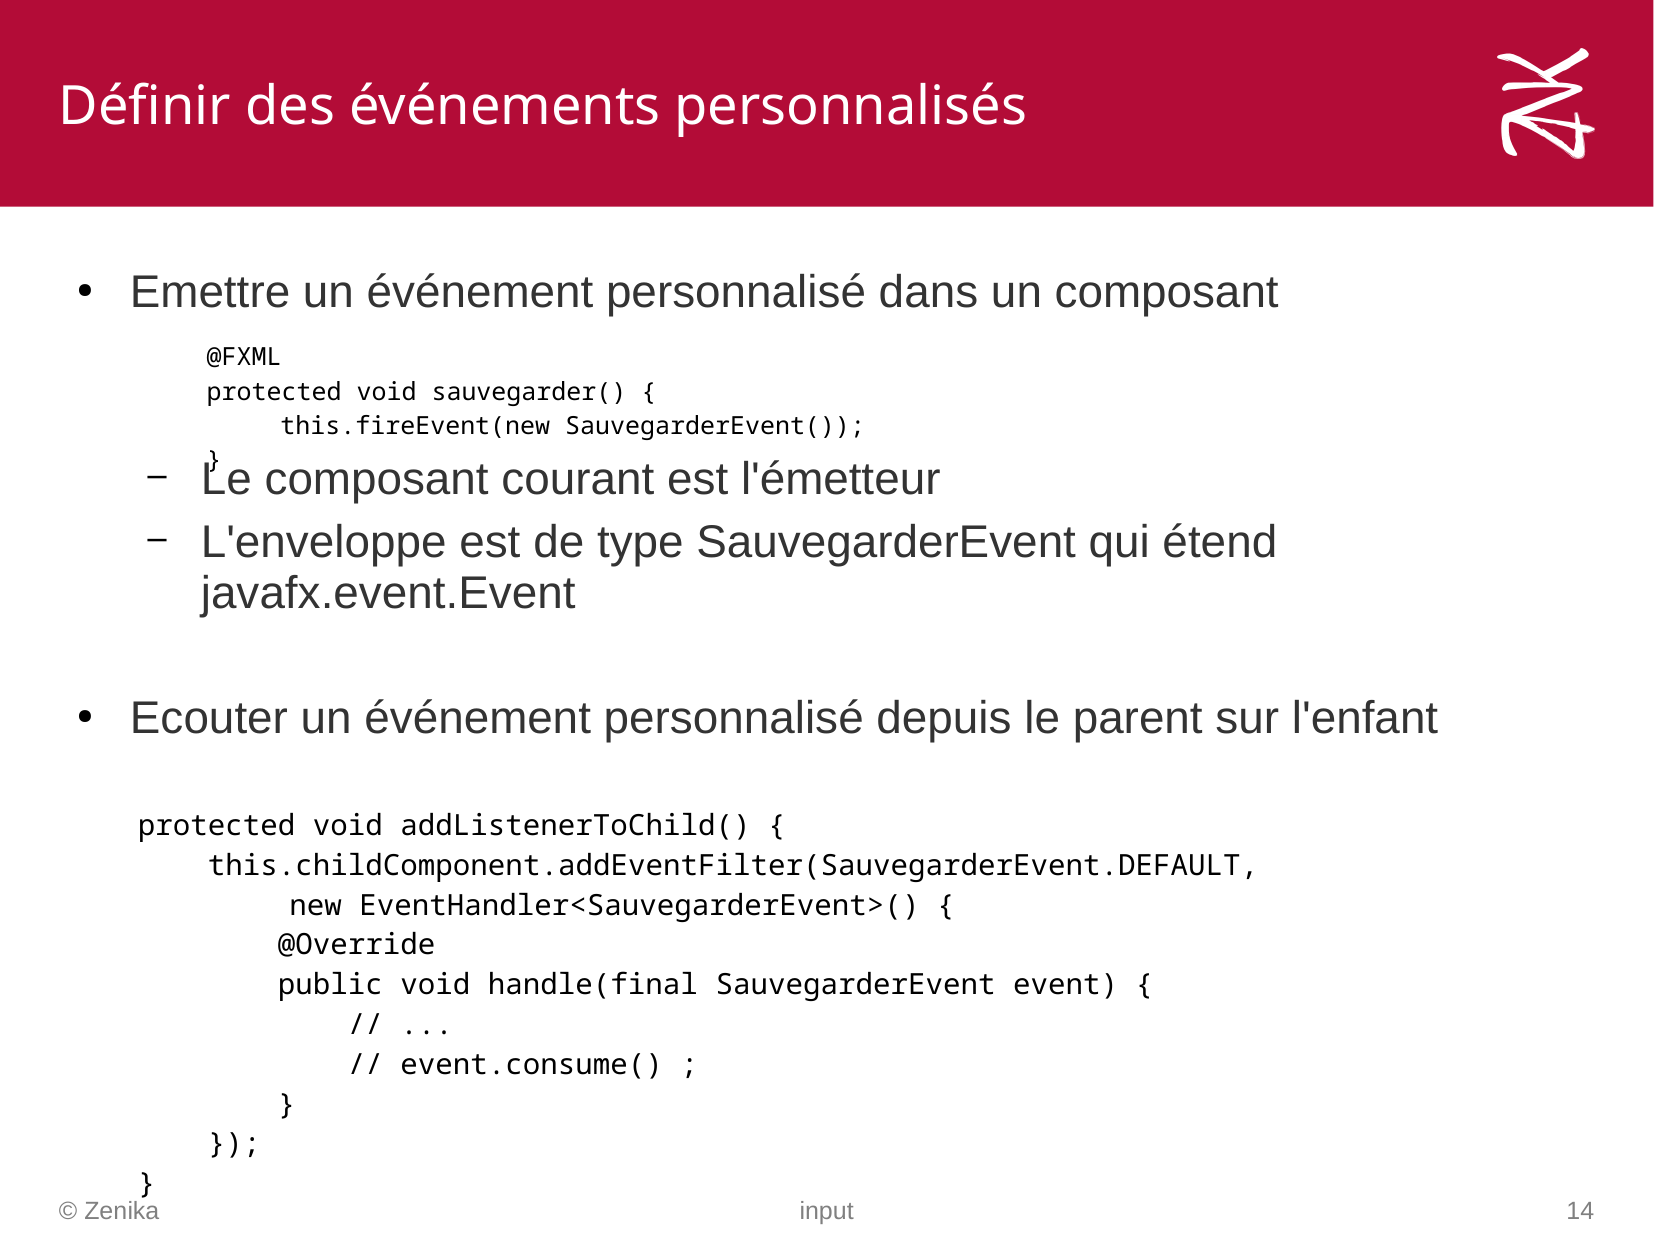

# Définir des événements personnalisés
Emettre un événement personnalisé dans un composant
Le composant courant est l'émetteur
L'enveloppe est de type SauvegarderEvent qui étend javafx.event.Event
Ecouter un événement personnalisé depuis le parent sur l'enfant
	@FXML
	protected void sauvegarder() {
		this.fireEvent(new SauvegarderEvent());
	}
 protected void addListenerToChild() {
 this.childComponent.addEventFilter(SauvegarderEvent.DEFAULT,
			new EventHandler<SauvegarderEvent>() {
 @Override
 public void handle(final SauvegarderEvent event) {
 // ...
 // event.consume() ;
 }
 });
 }